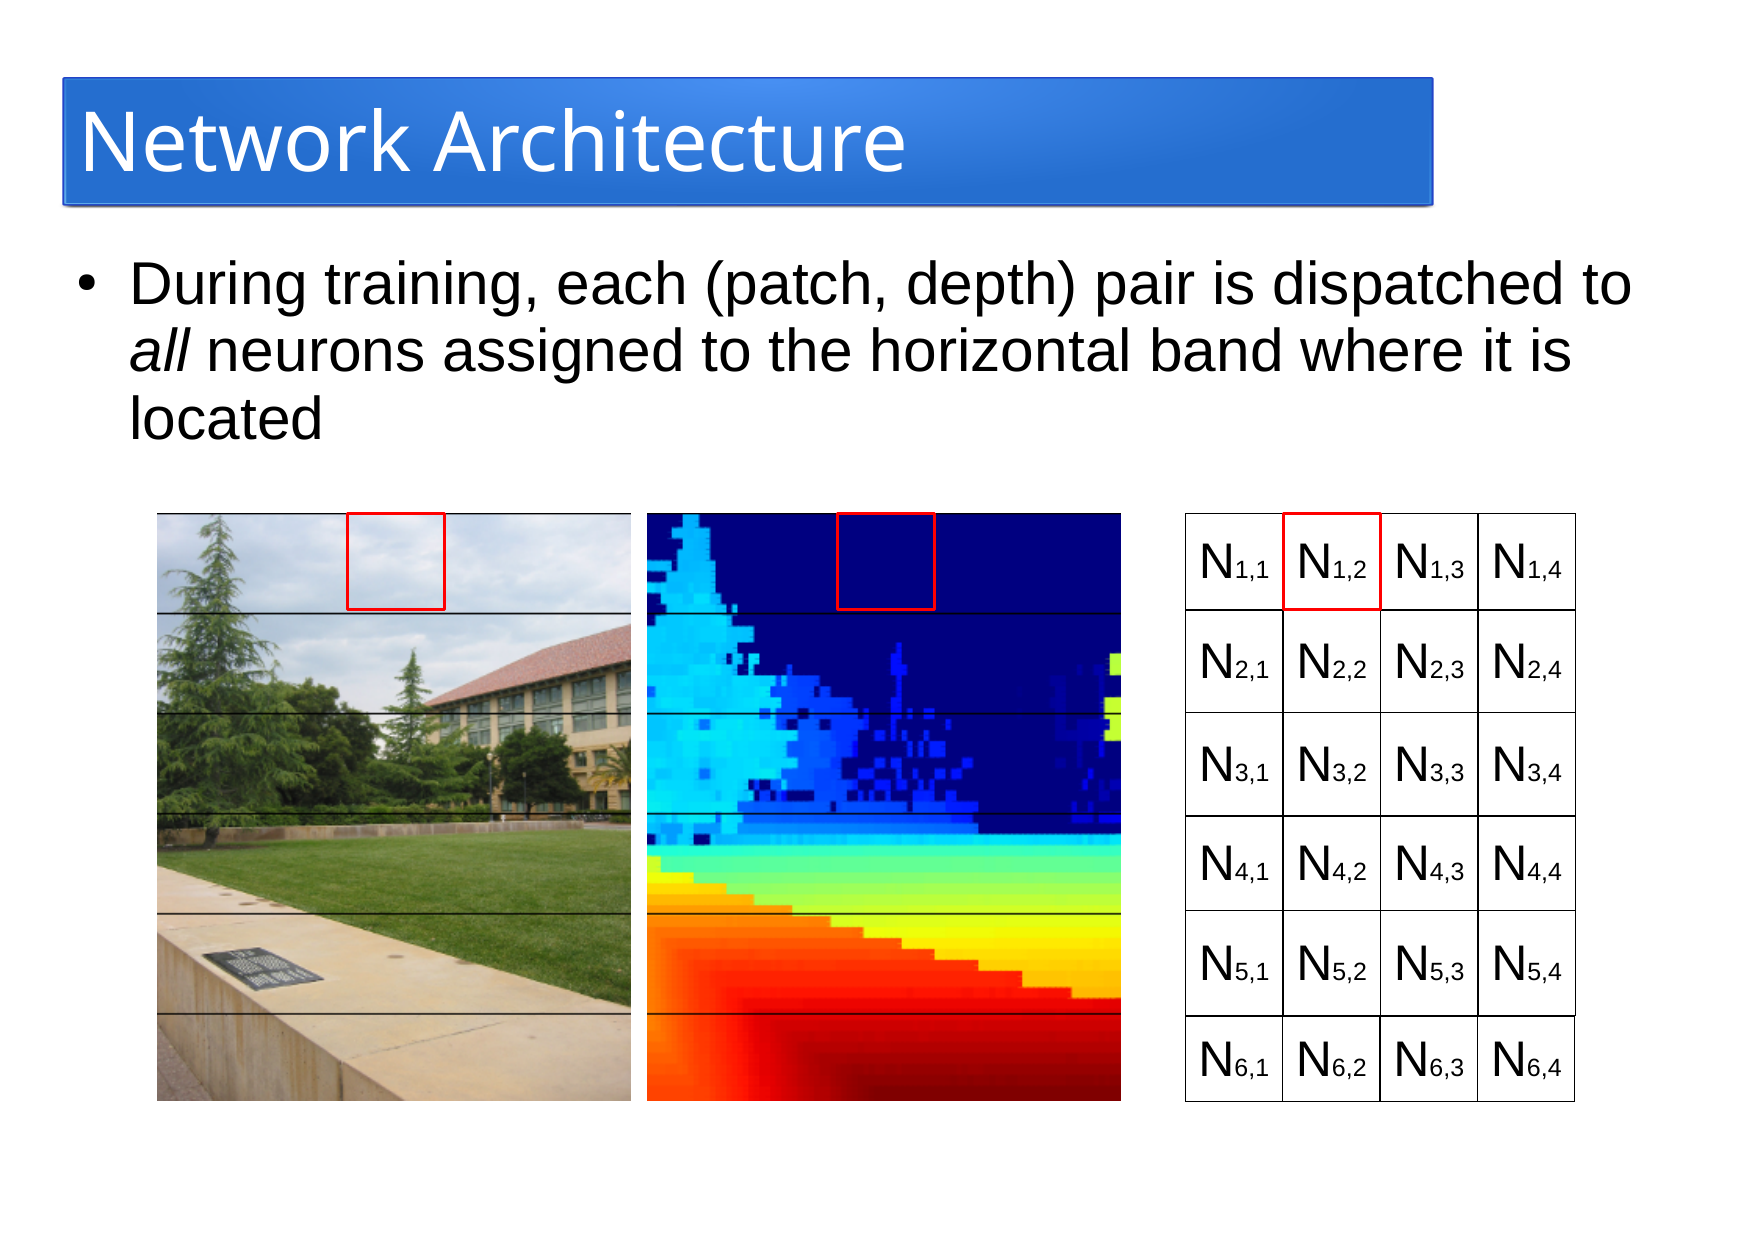

# Network Architecture
During training, each (patch, depth) pair is dispatched to all neurons assigned to the horizontal band where it is located
N1,1
N1,2
N1,3
N1,4
N2,1
N2,2
N2,3
N2,4
N3,1
N3,2
N3,3
N3,4
N4,1
N4,2
N4,3
N4,4
N5,1
N5,2
N5,3
N5,4
N6,1
N6,2
N6,3
N6,4